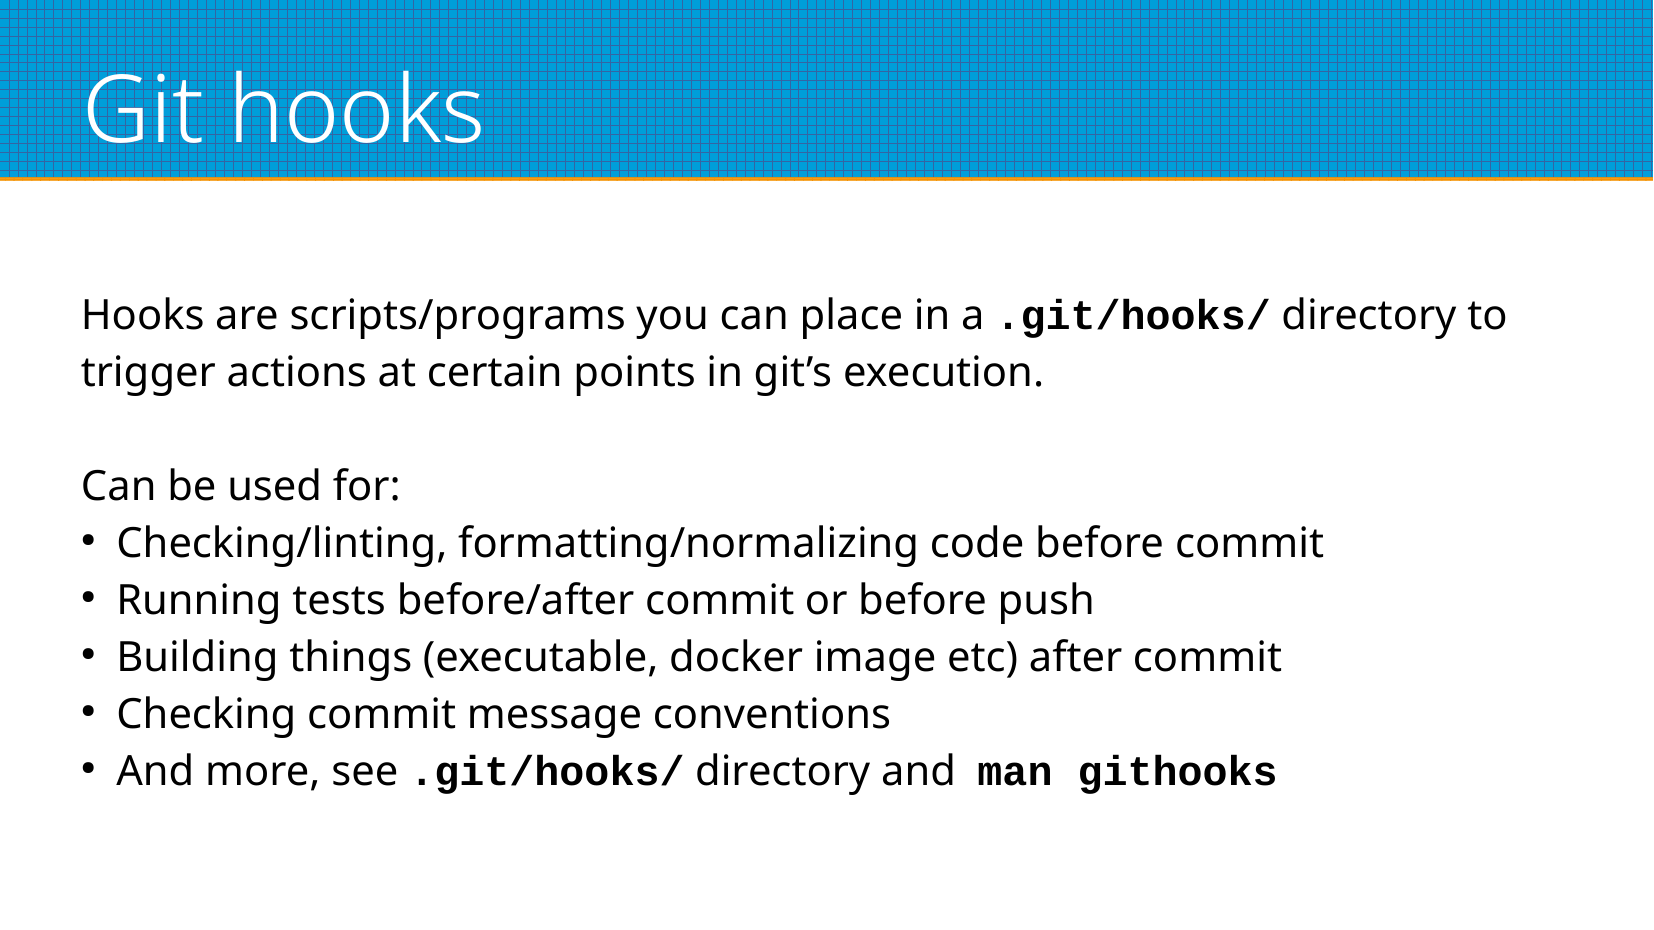

# Git hooks
Hooks are scripts/programs you can place in a .git/hooks/ directory to trigger actions at certain points in git’s execution.
Can be used for:
Checking/linting, formatting/normalizing code before commit
Running tests before/after commit or before push
Building things (executable, docker image etc) after commit
Checking commit message conventions
And more, see .git/hooks/ directory and man githooks